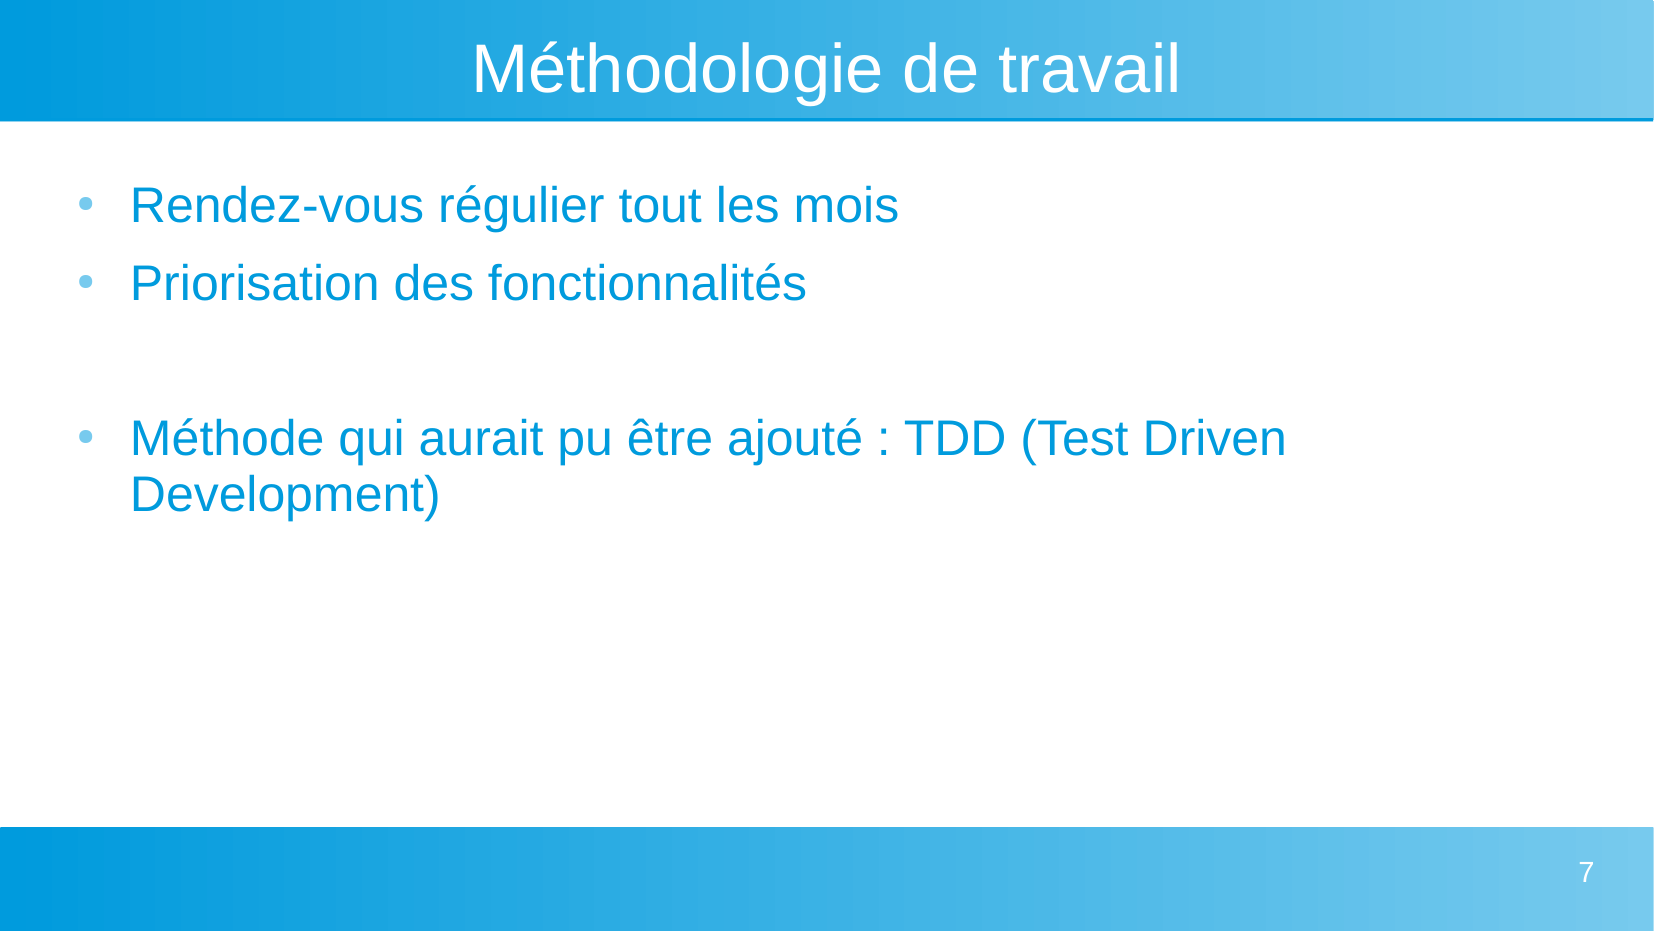

# Méthodologie de travail
Rendez-vous régulier tout les mois
Priorisation des fonctionnalités
Méthode qui aurait pu être ajouté : TDD (Test Driven Development)
7